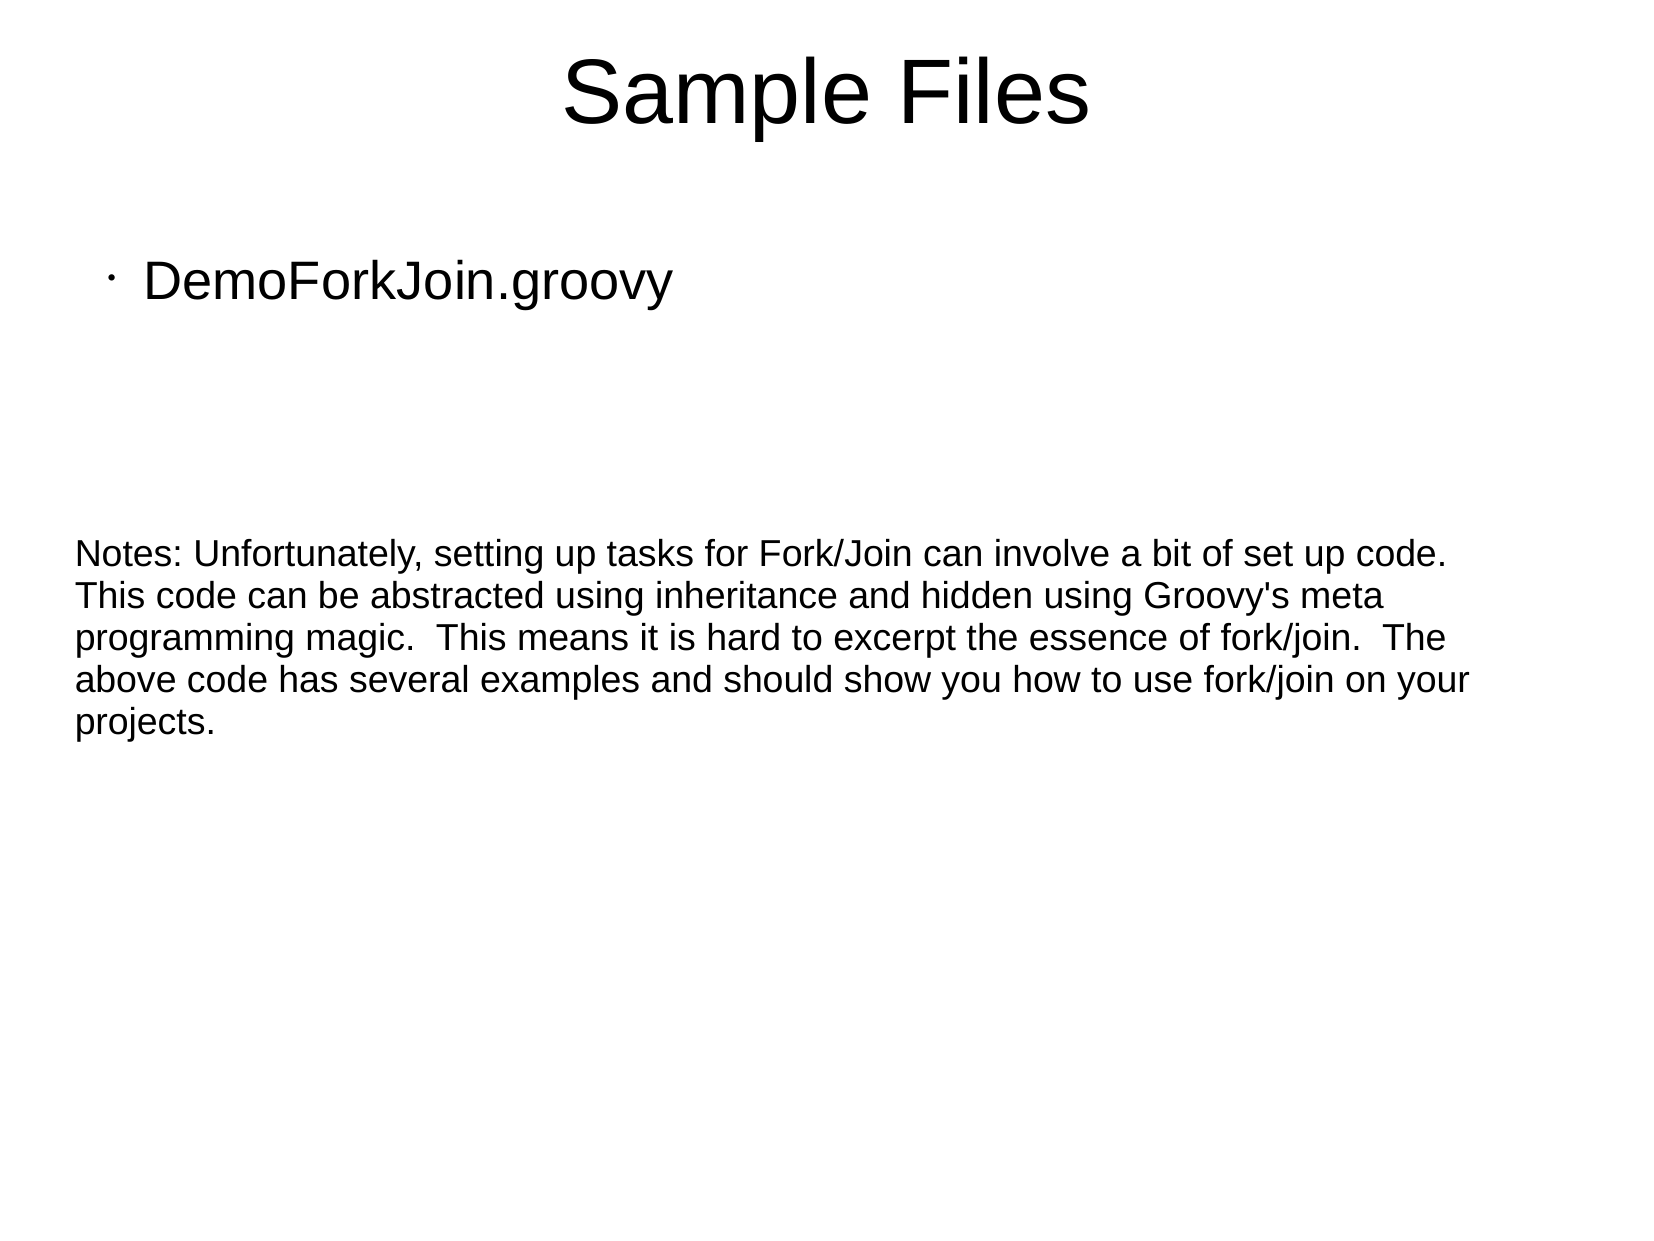

# Sample Files
DemoForkJoin.groovy
Notes: Unfortunately, setting up tasks for Fork/Join can involve a bit of set up code. This code can be abstracted using inheritance and hidden using Groovy's meta programming magic. This means it is hard to excerpt the essence of fork/join. The above code has several examples and should show you how to use fork/join on your projects.